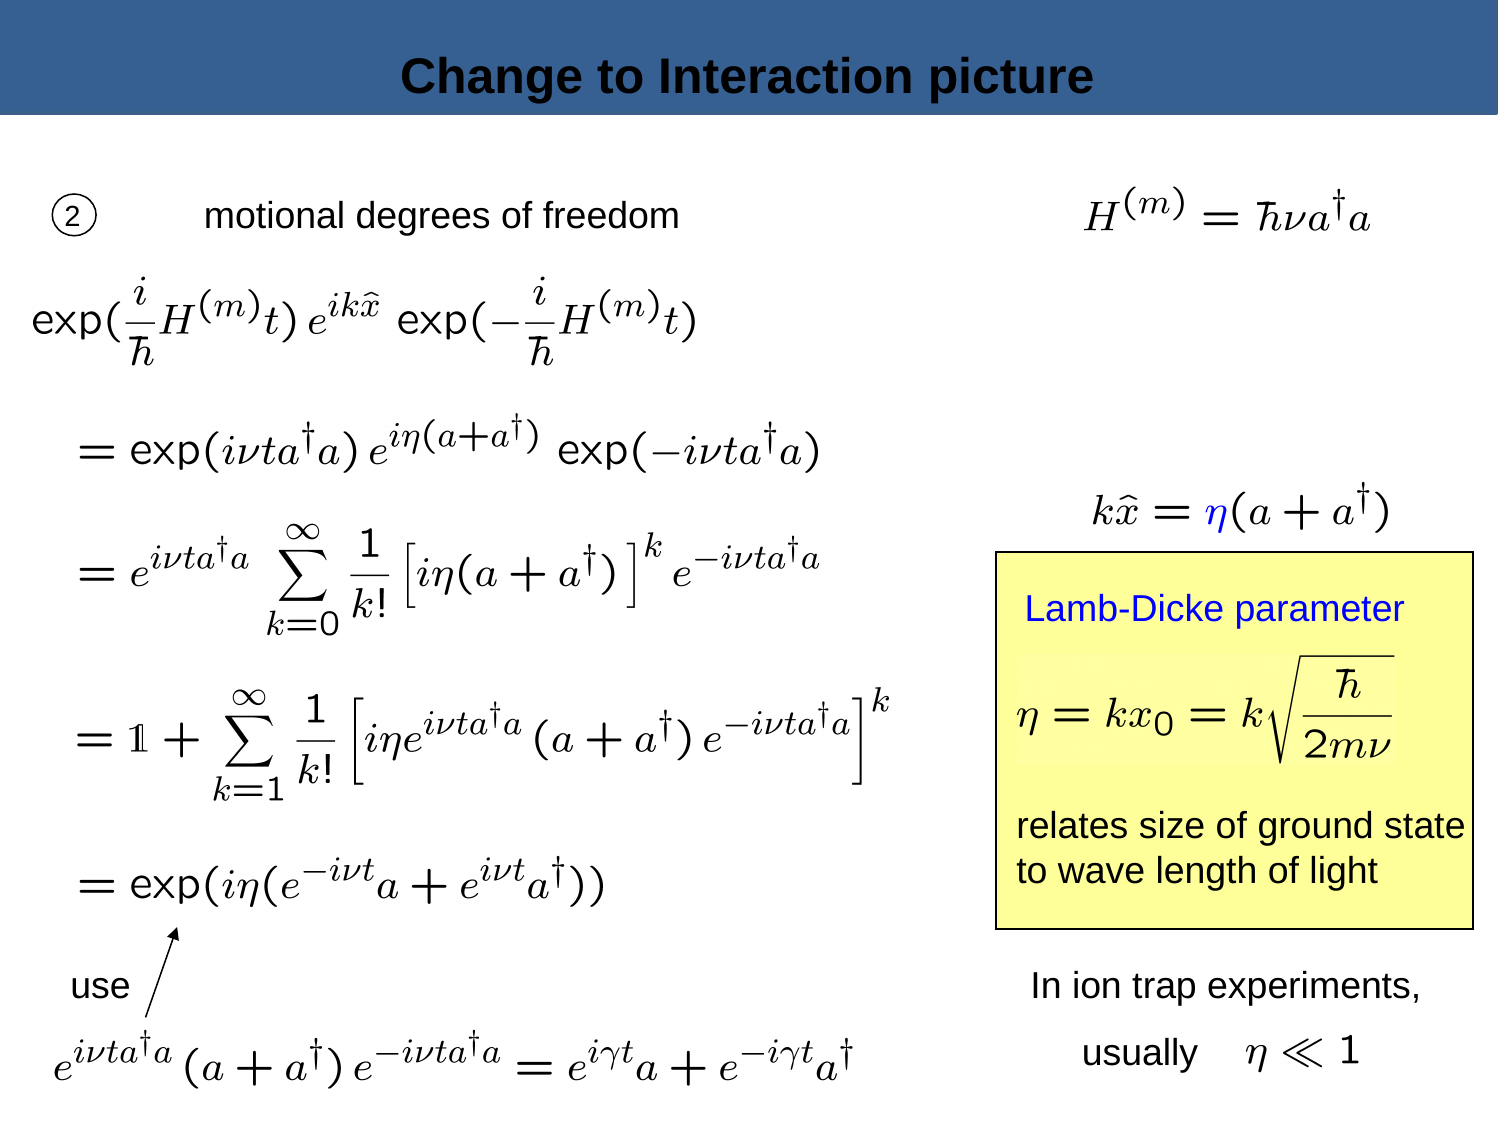

Change to Interaction picture
motional degrees of freedom
2
Lamb-Dicke parameter
relates size of ground state
to wave length of light
use
In ion trap experiments,
usually